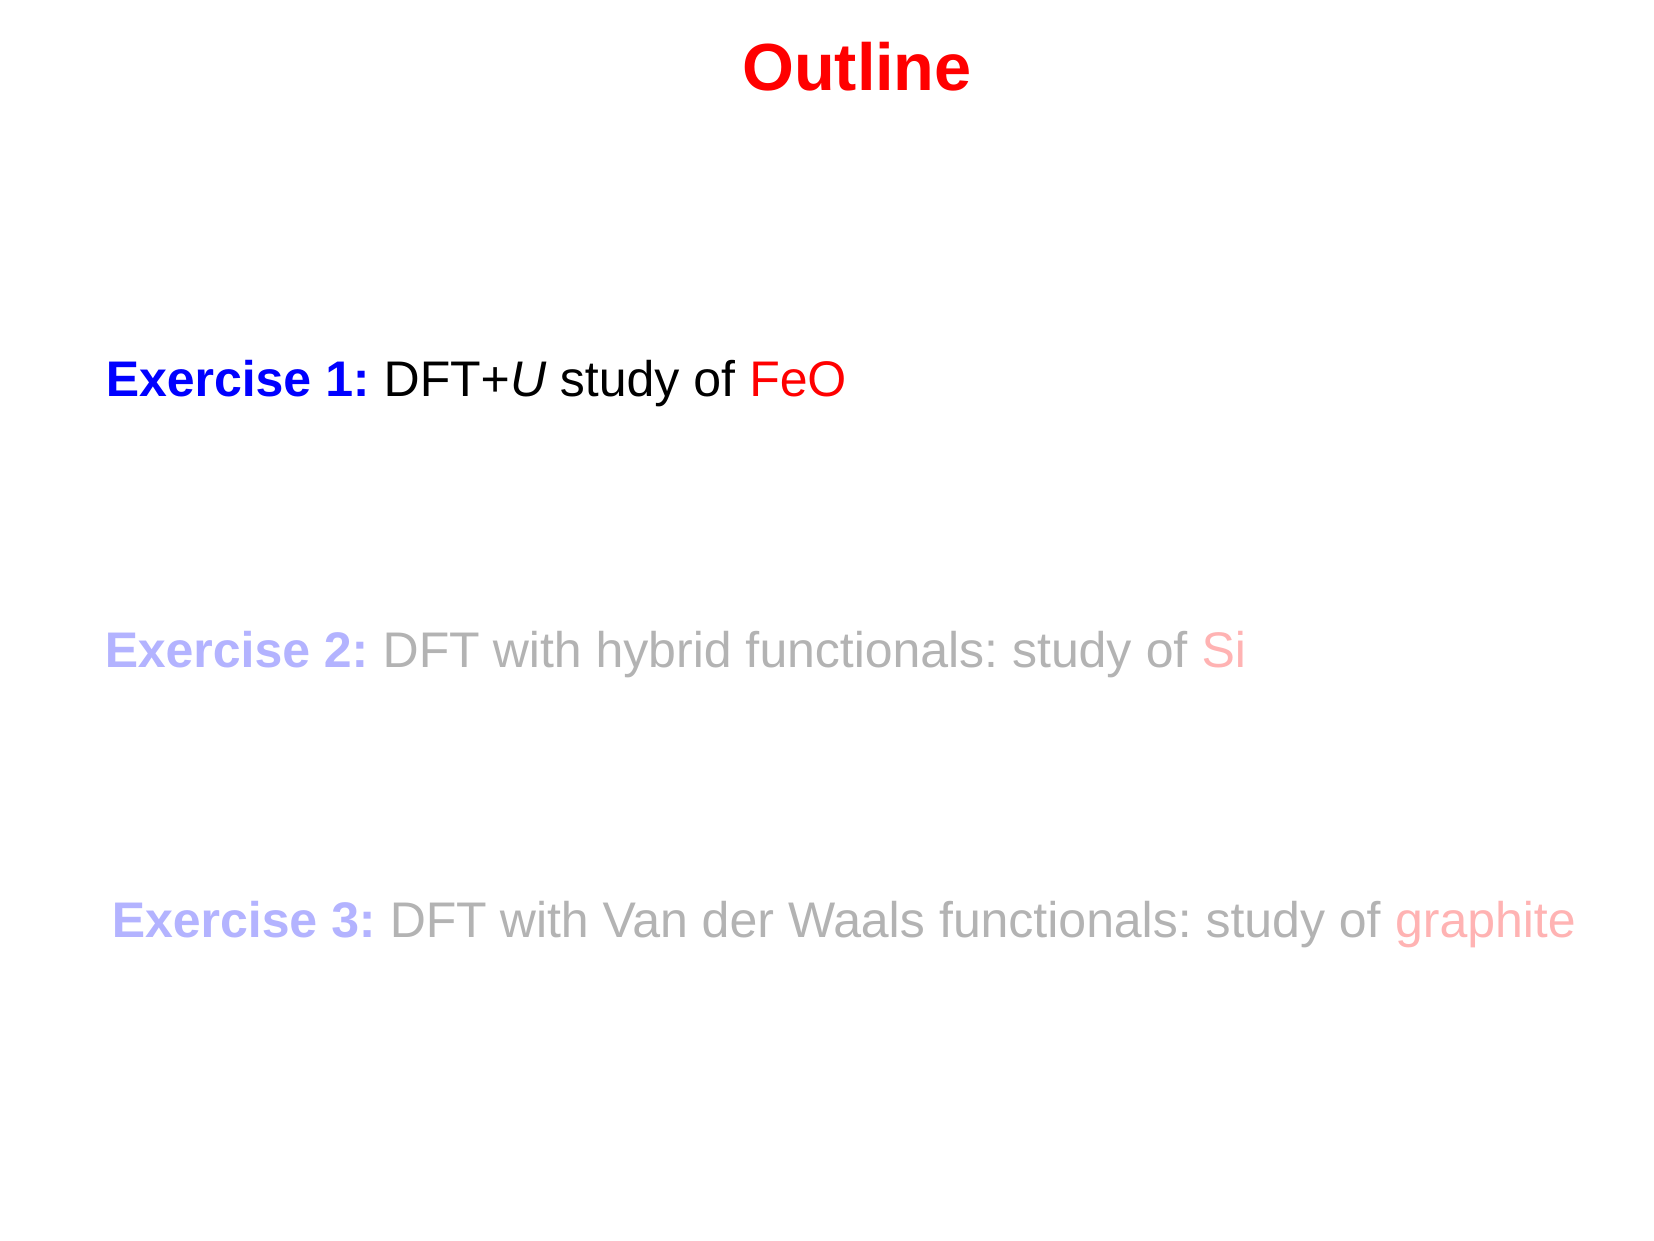

# Outline
Exercise 1: DFT+U study of FeO
Exercise 2: DFT with hybrid functionals: study of Si
Exercise 3: DFT with Van der Waals functionals: study of graphite